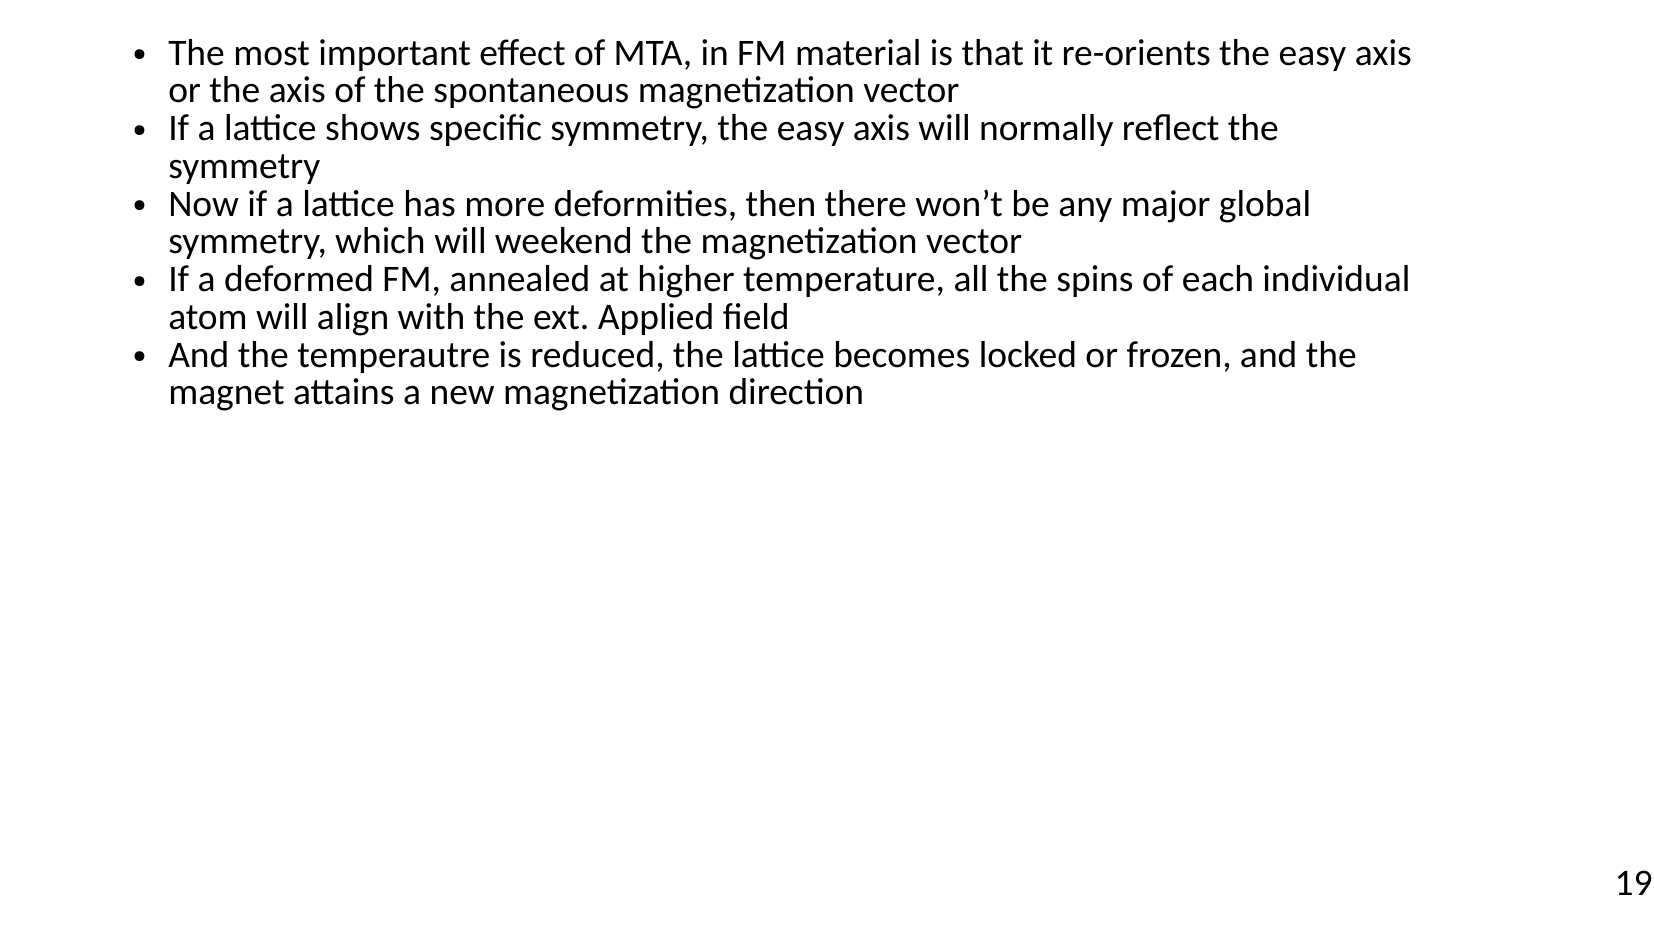

The most important effect of MTA, in FM material is that it re-orients the easy axis or the axis of the spontaneous magnetization vector
If a lattice shows specific symmetry, the easy axis will normally reflect the symmetry
Now if a lattice has more deformities, then there won’t be any major global symmetry, which will weekend the magnetization vector
If a deformed FM, annealed at higher temperature, all the spins of each individual atom will align with the ext. Applied field
And the temperautre is reduced, the lattice becomes locked or frozen, and the magnet attains a new magnetization direction